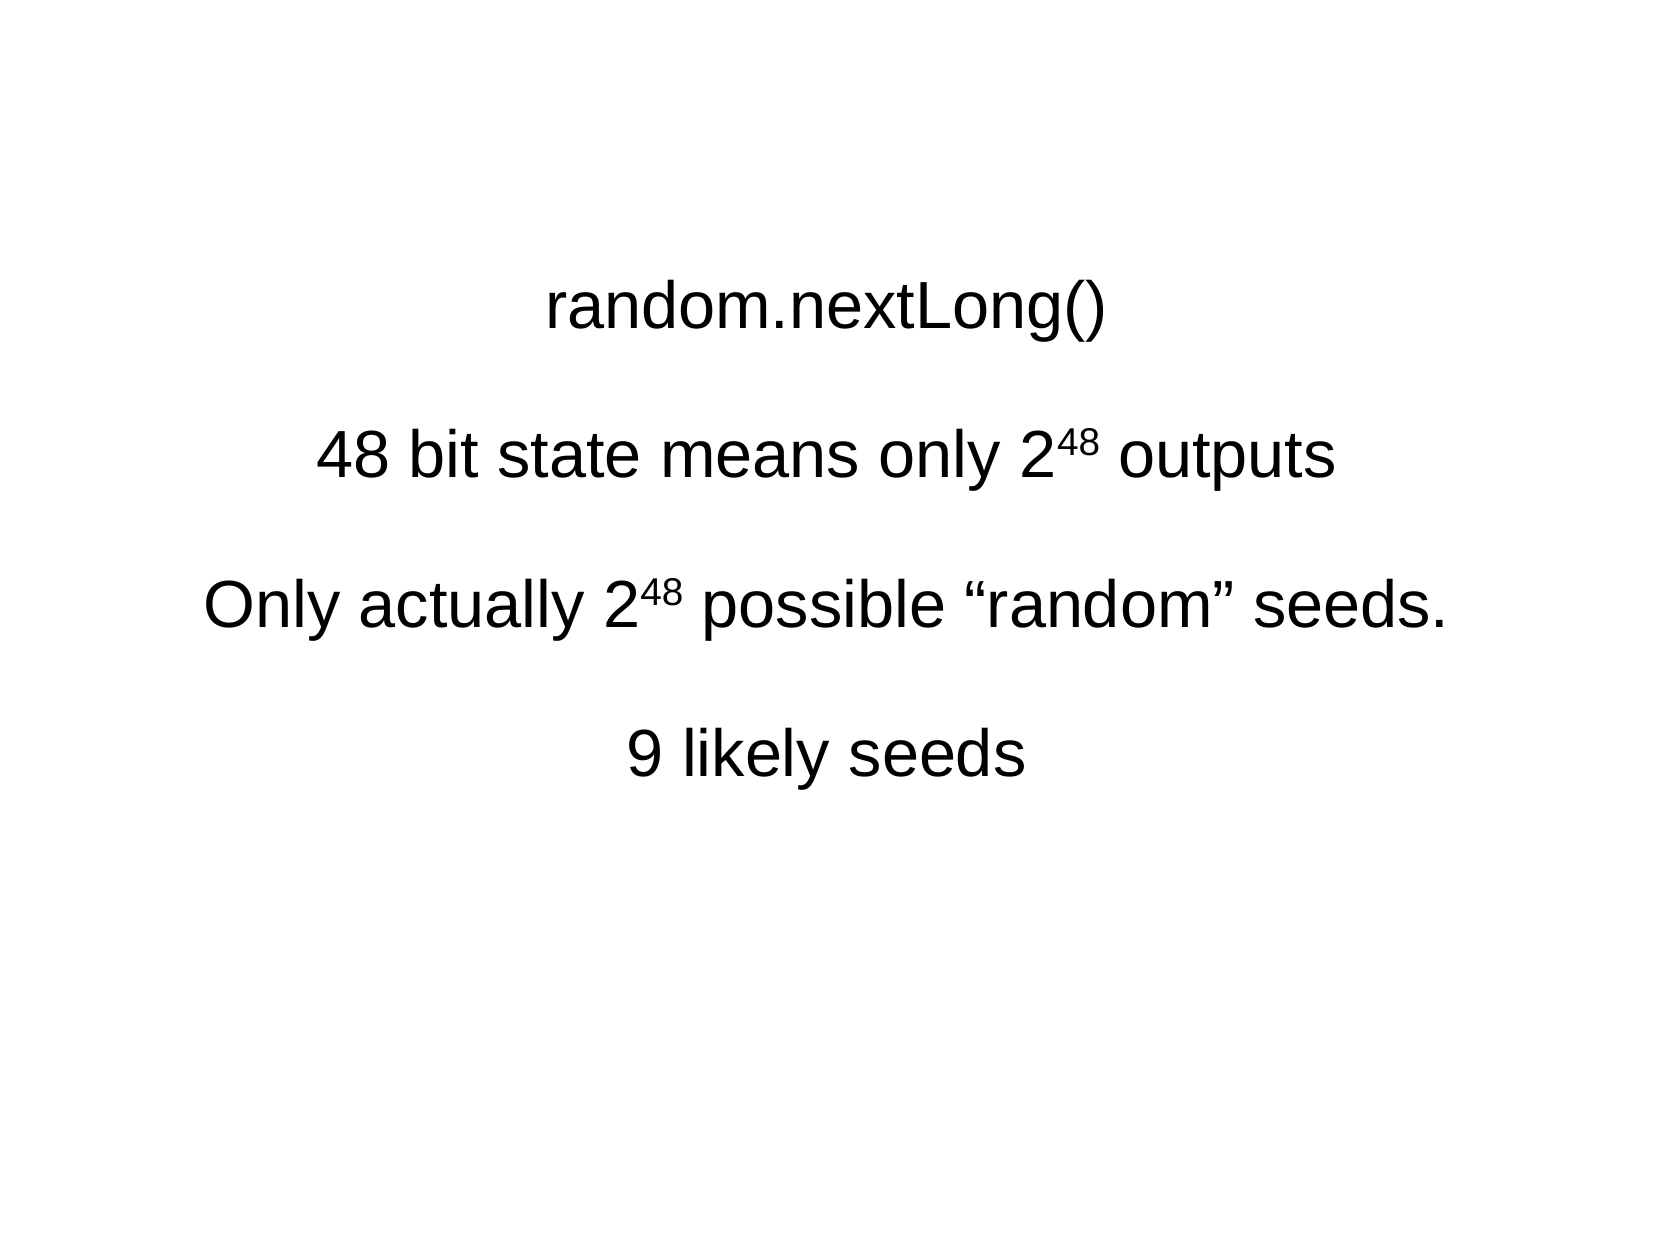

# random.nextLong()
48 bit state means only 248 outputs
Only actually 248 possible “random” seeds.
9 likely seeds